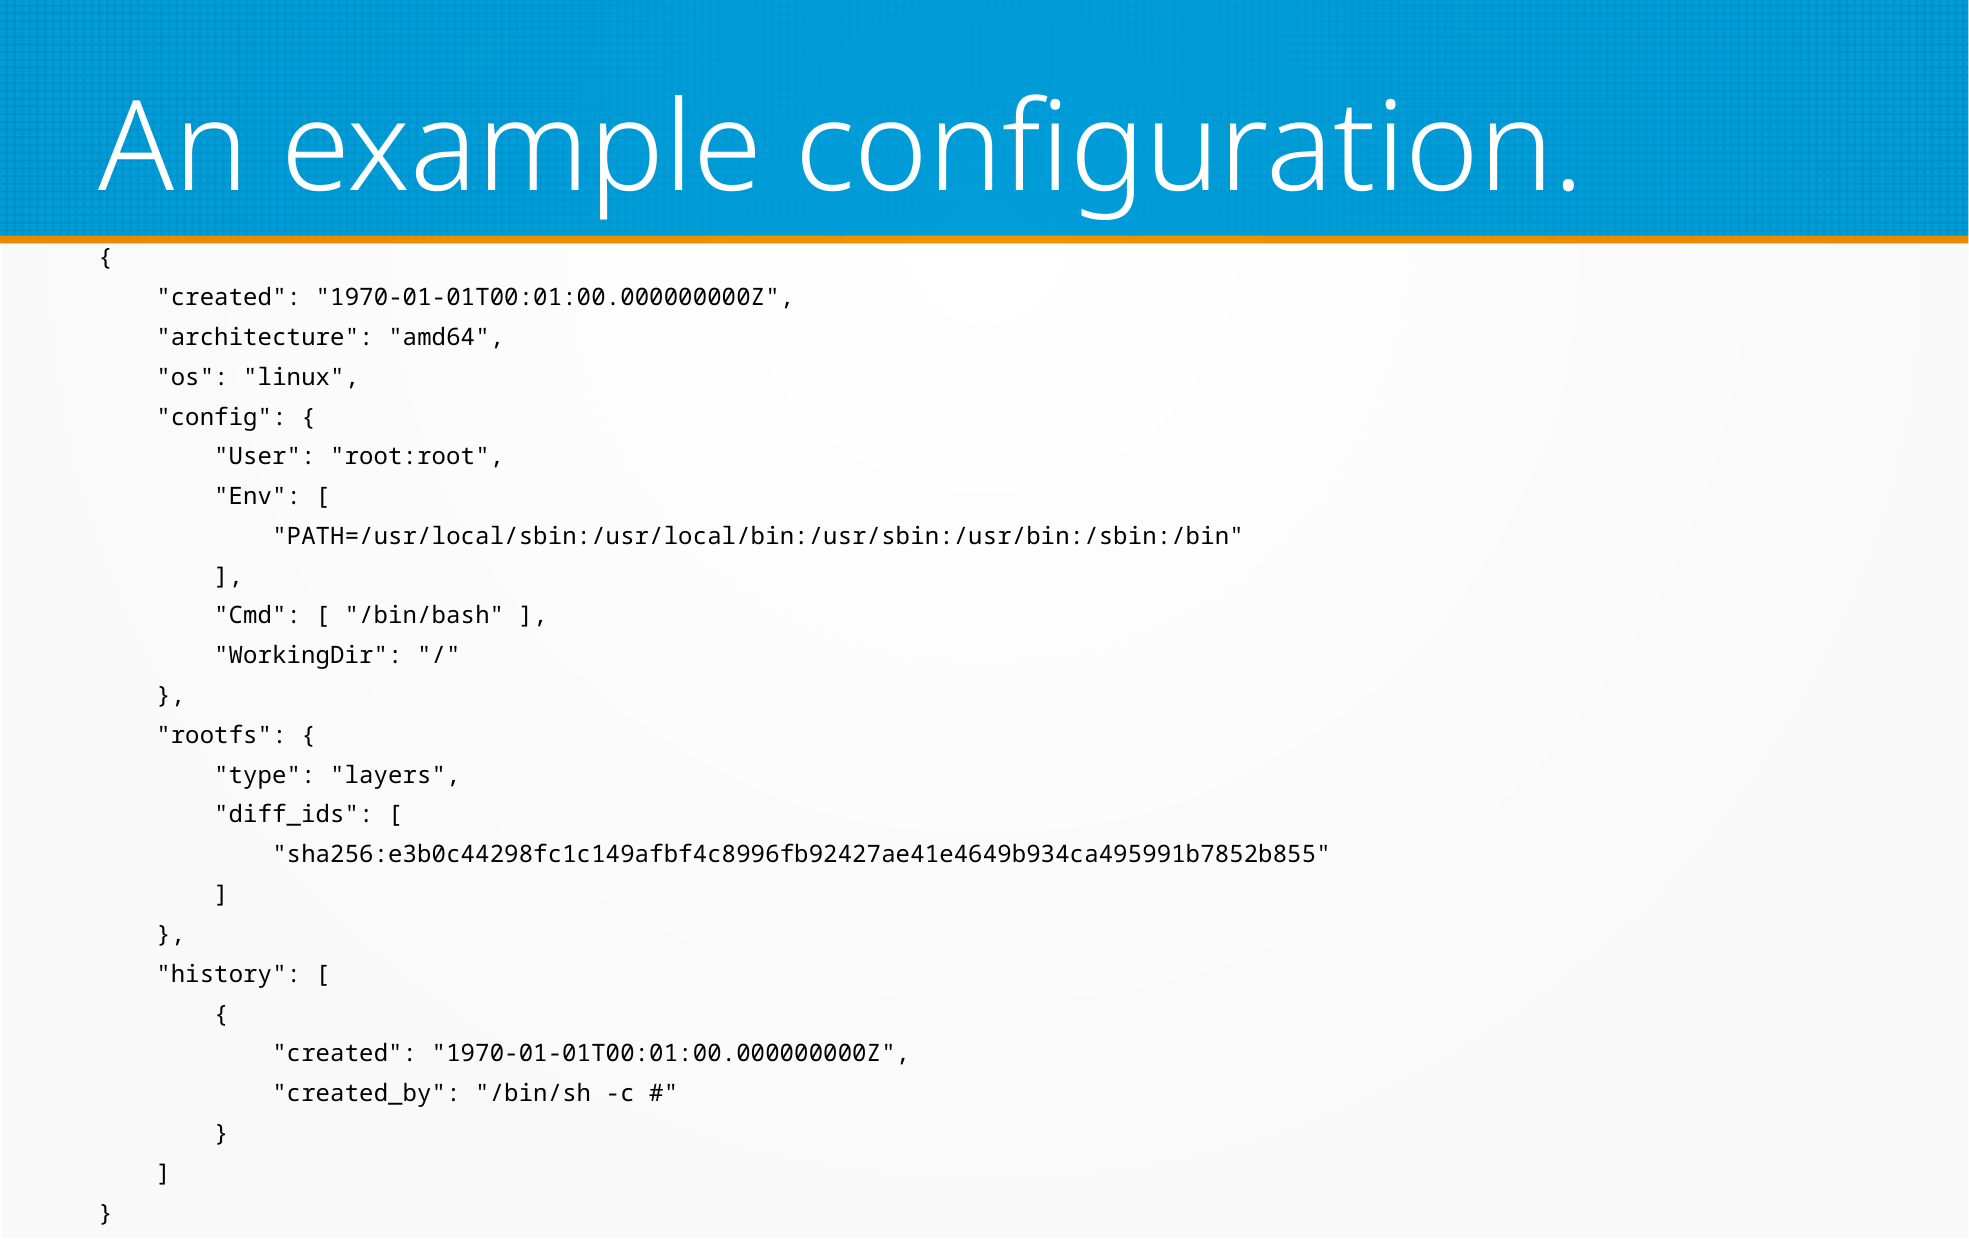

# An example configuration.
{
 "created": "1970-01-01T00:01:00.000000000Z",
 "architecture": "amd64",
 "os": "linux",
 "config": {
 "User": "root:root",
 "Env": [
 "PATH=/usr/local/sbin:/usr/local/bin:/usr/sbin:/usr/bin:/sbin:/bin"
 ],
 "Cmd": [ "/bin/bash" ],
 "WorkingDir": "/"
 },
 "rootfs": {
 "type": "layers",
 "diff_ids": [
 "sha256:e3b0c44298fc1c149afbf4c8996fb92427ae41e4649b934ca495991b7852b855"
 ]
 },
 "history": [
 {
 "created": "1970-01-01T00:01:00.000000000Z",
 "created_by": "/bin/sh -c #"
 }
 ]
}